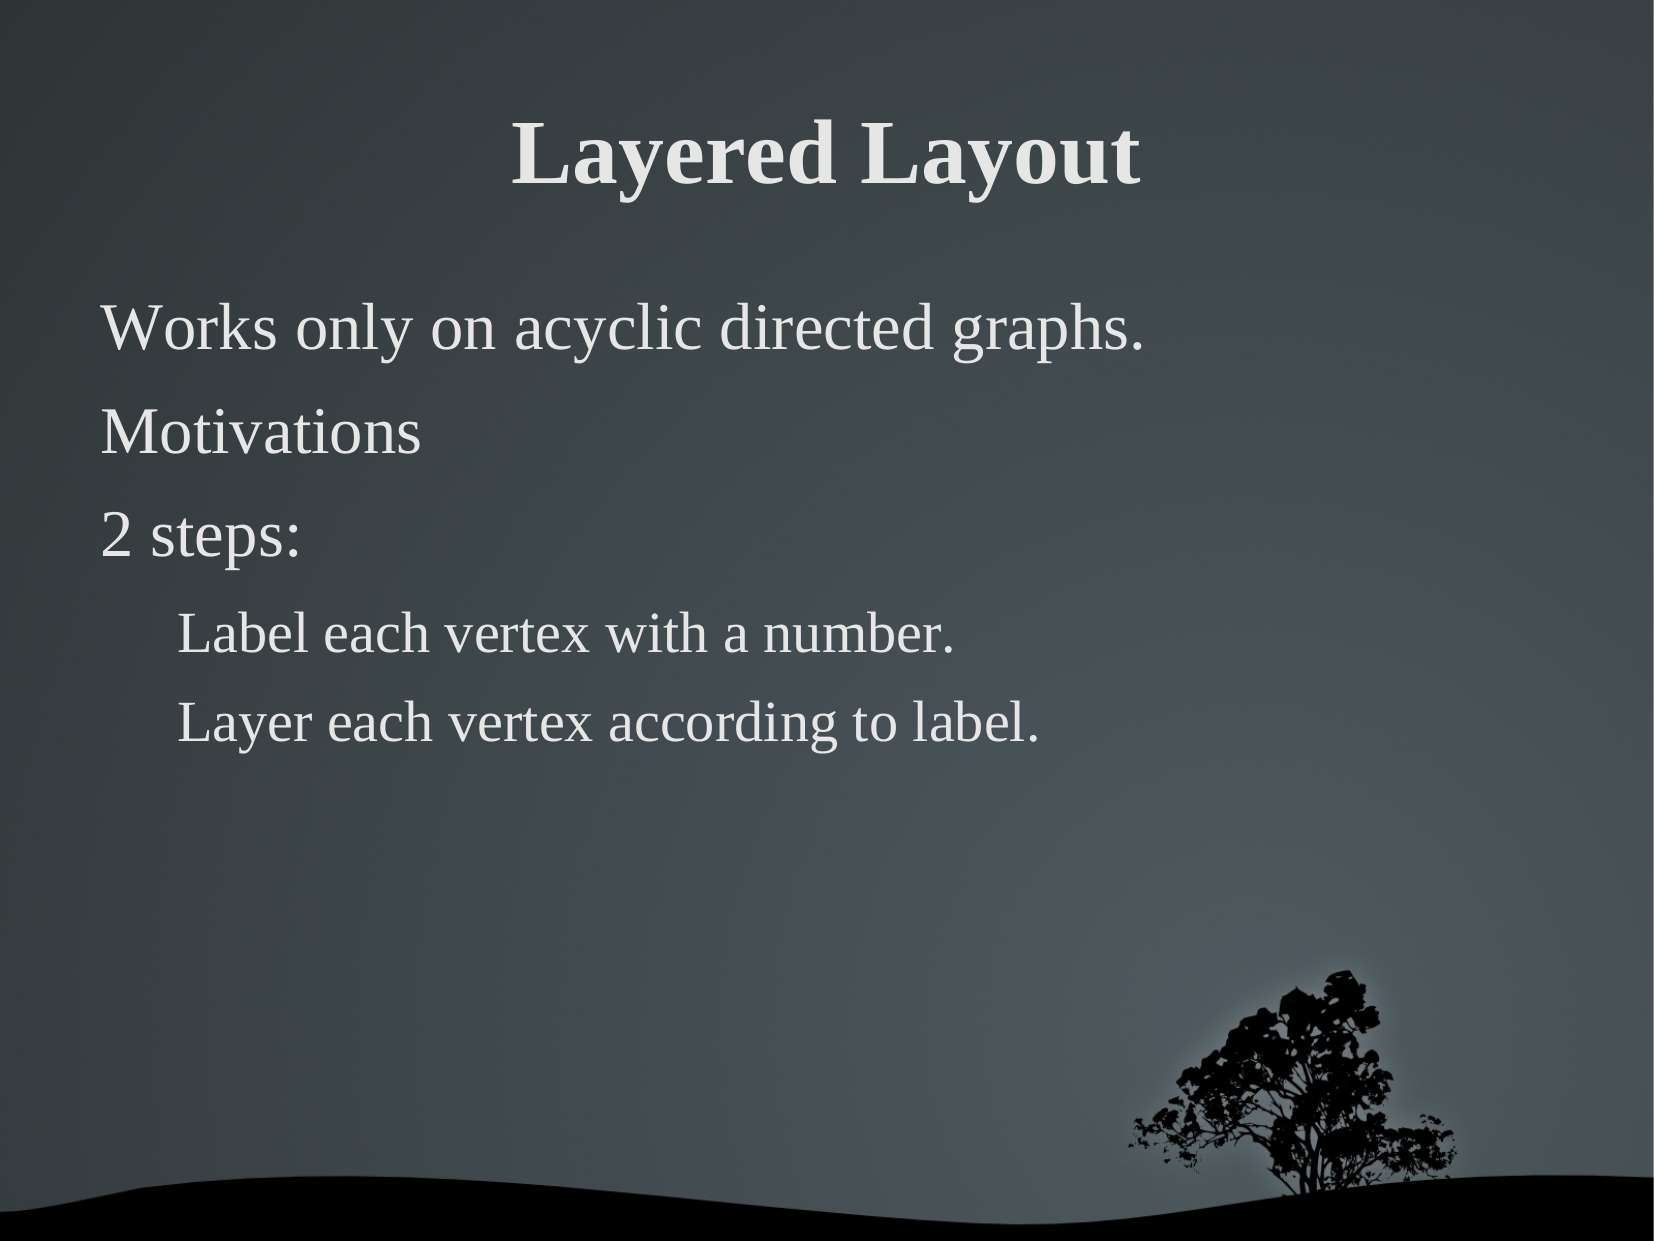

# Layered Layout
Works only on acyclic directed graphs.
Motivations
2 steps:
Label each vertex with a number.
Layer each vertex according to label.